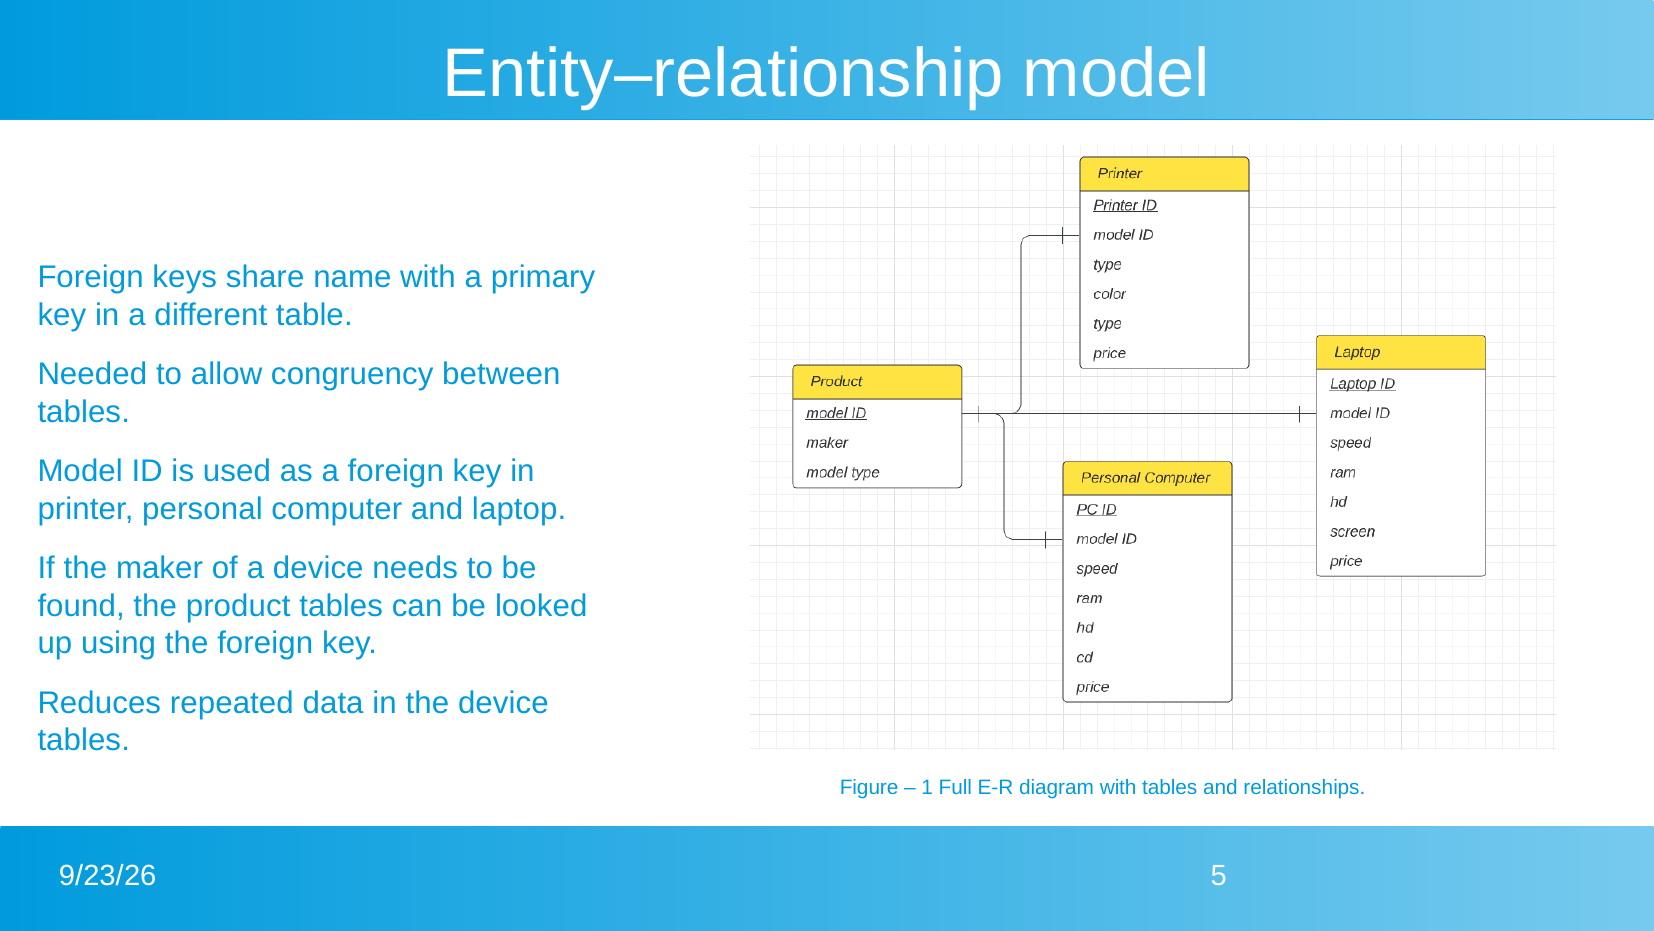

# Entity–relationship model
Foreign keys share name with a primary key in a different table.
Needed to allow congruency between tables.
Model ID is used as a foreign key in printer, personal computer and laptop.
If the maker of a device needs to be found, the product tables can be looked up using the foreign key.
Reduces repeated data in the device tables.
Figure – 1 Full E-R diagram with tables and relationships.